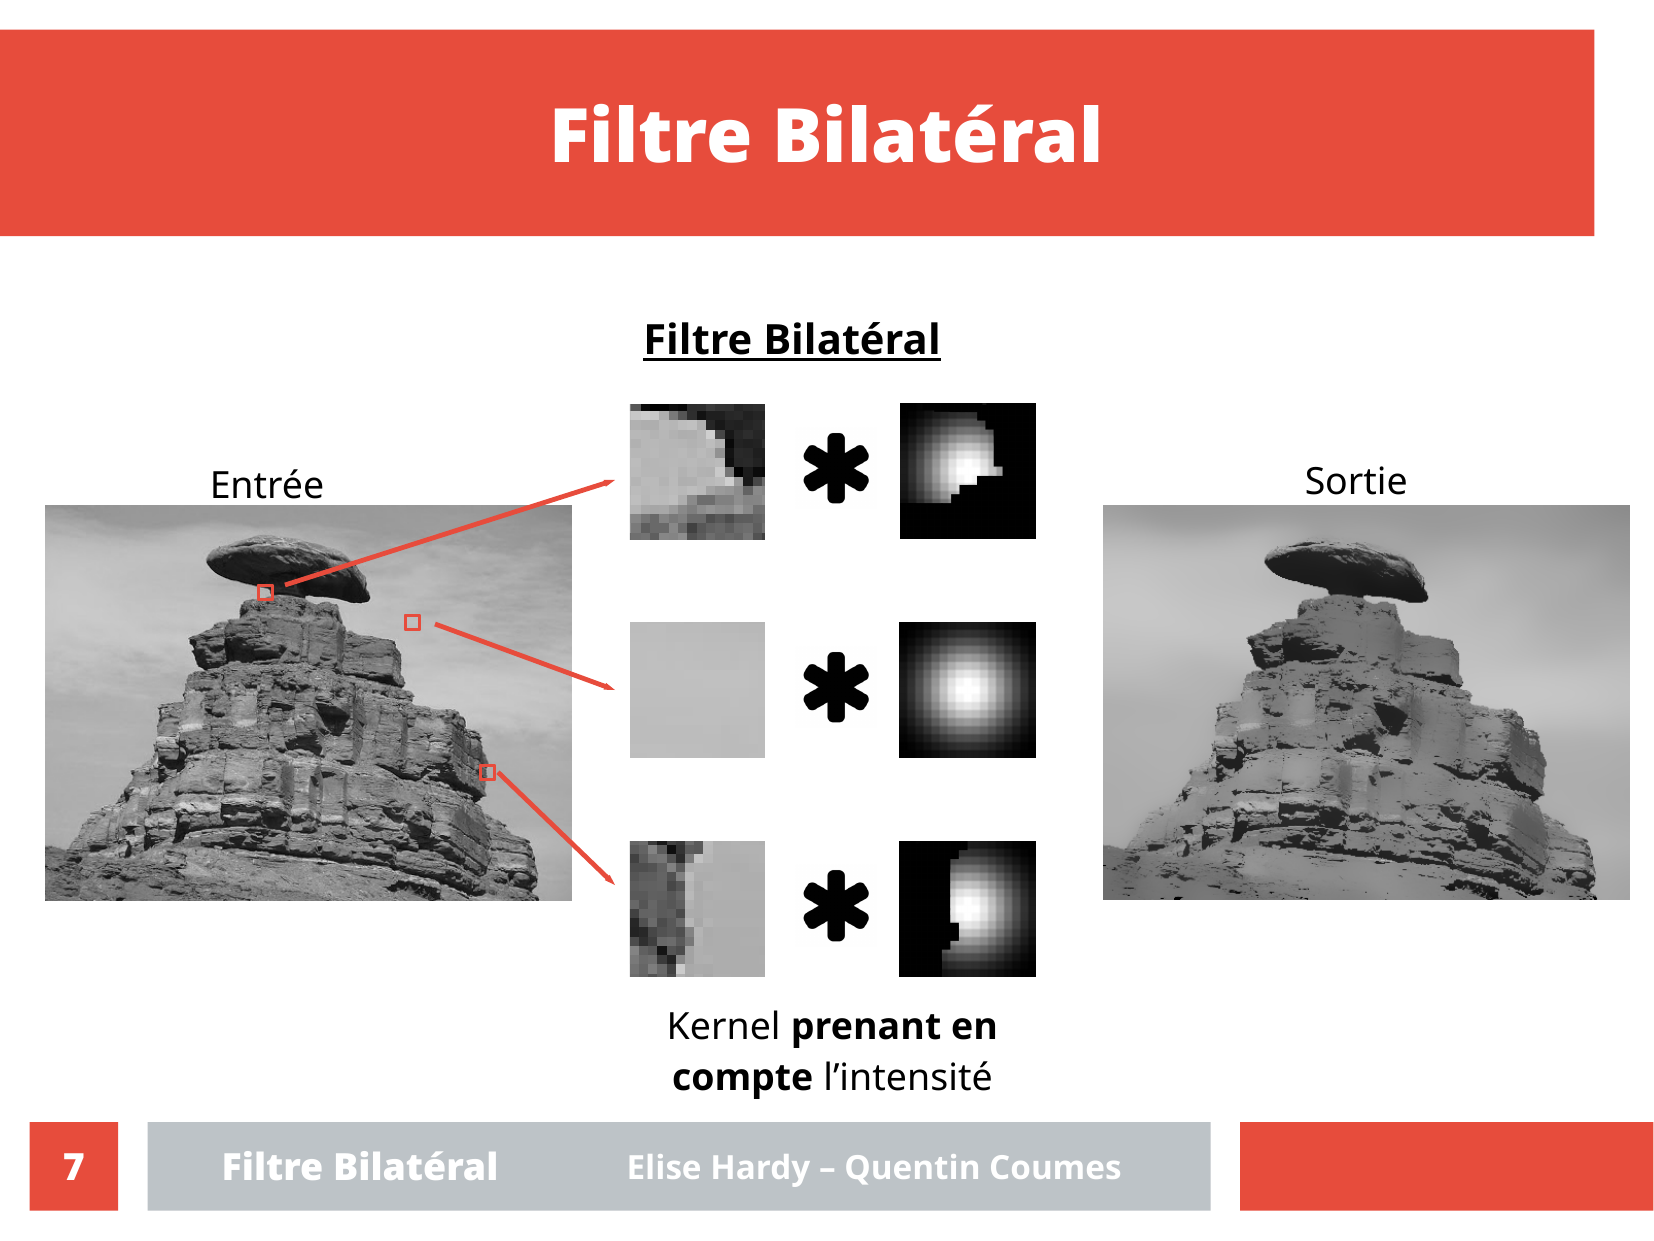

# Filtre Bilatéral
Filtre Bilatéral
Sortie
Entrée
Kernel prenant en compte l’intensité
7